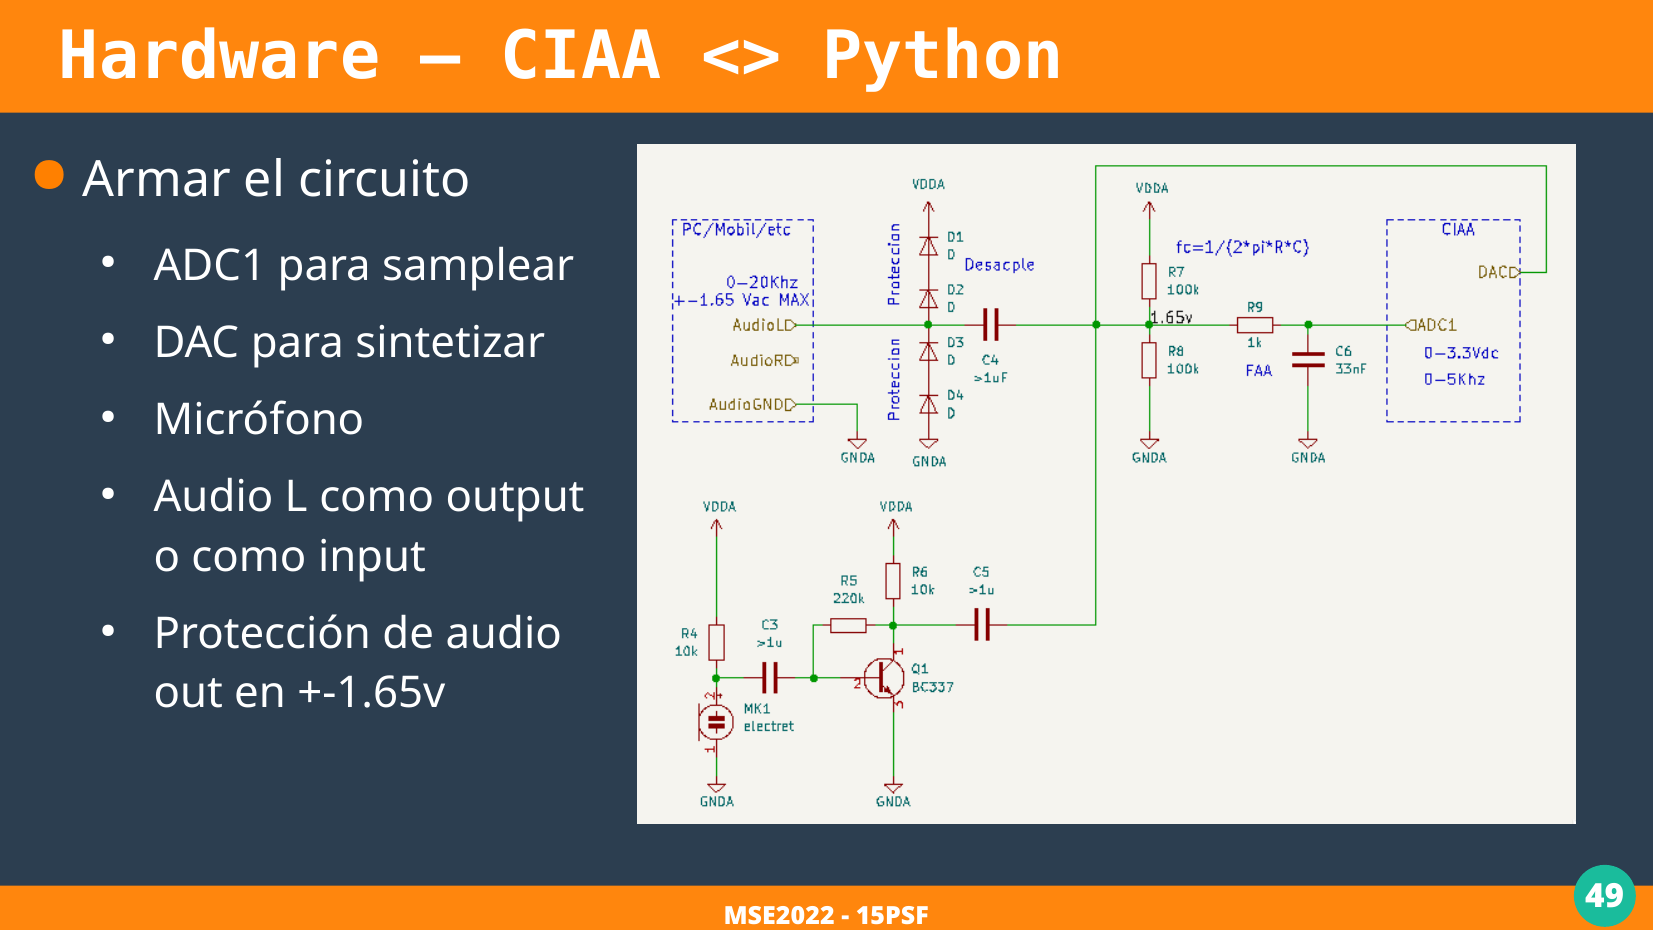

# Hardware – CIAA <> Python
Armar el circuito
ADC1 para samplear
DAC para sintetizar
Micrófono
Audio L como output o como input
Protección de audio out en +-1.65v
MSE2022 - 15PSF